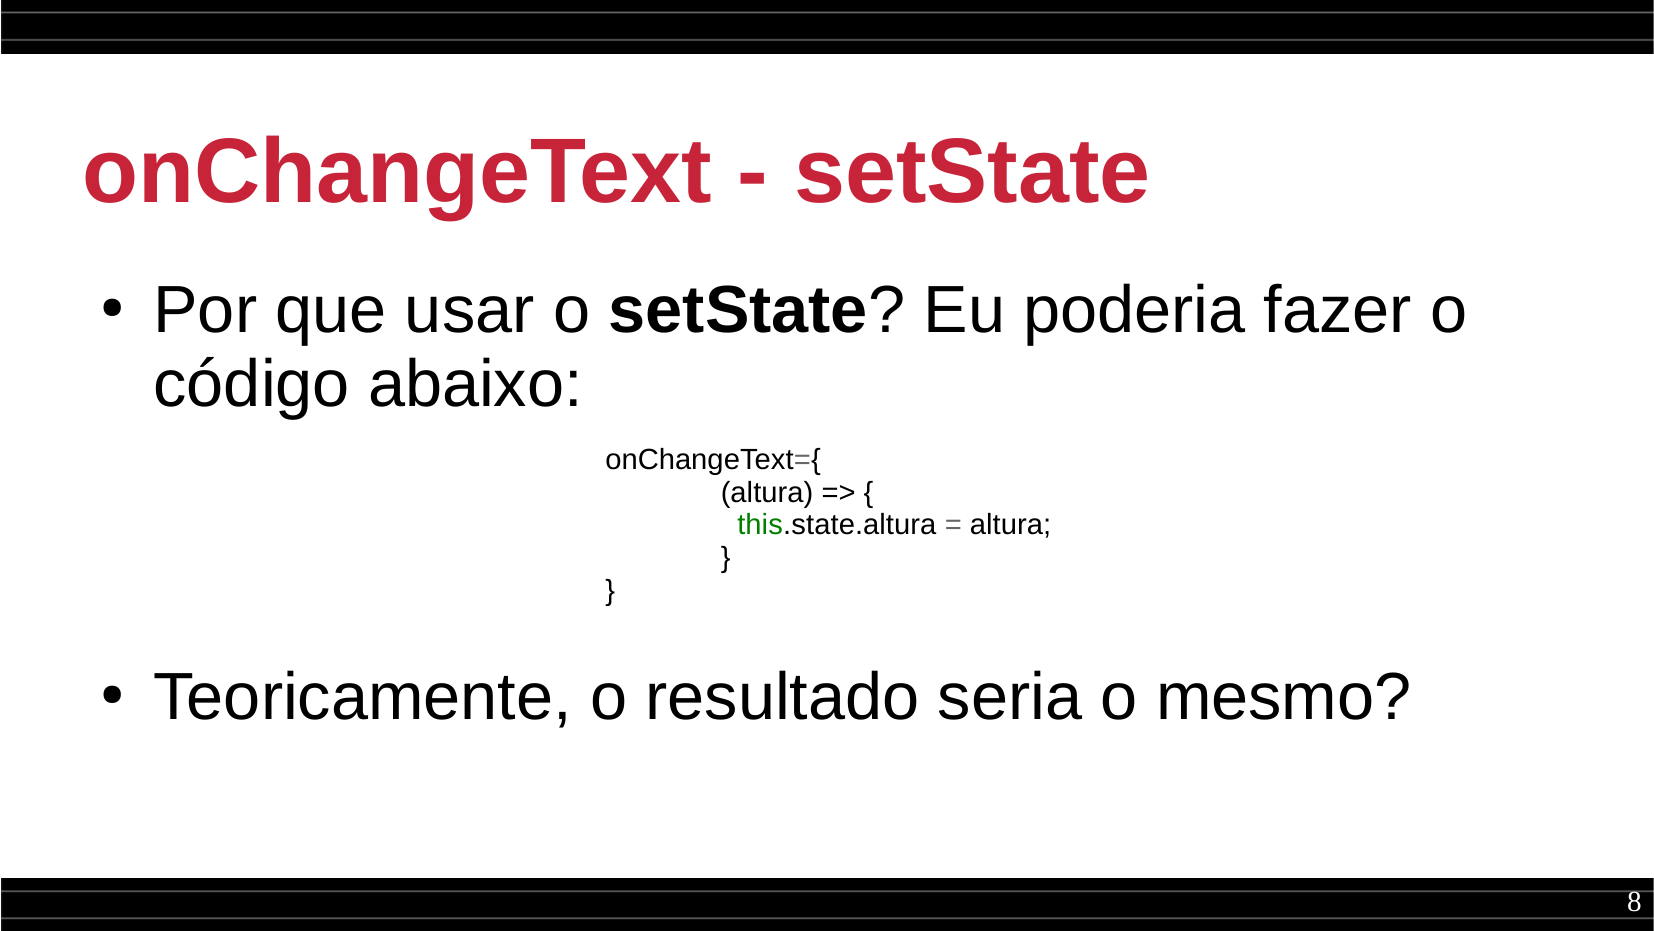

# onChangeText - setState
Por que usar o setState? Eu poderia fazer o código abaixo:
Teoricamente, o resultado seria o mesmo?
onChangeText={
 (altura) => {
 this.state.altura = altura;
 }
}